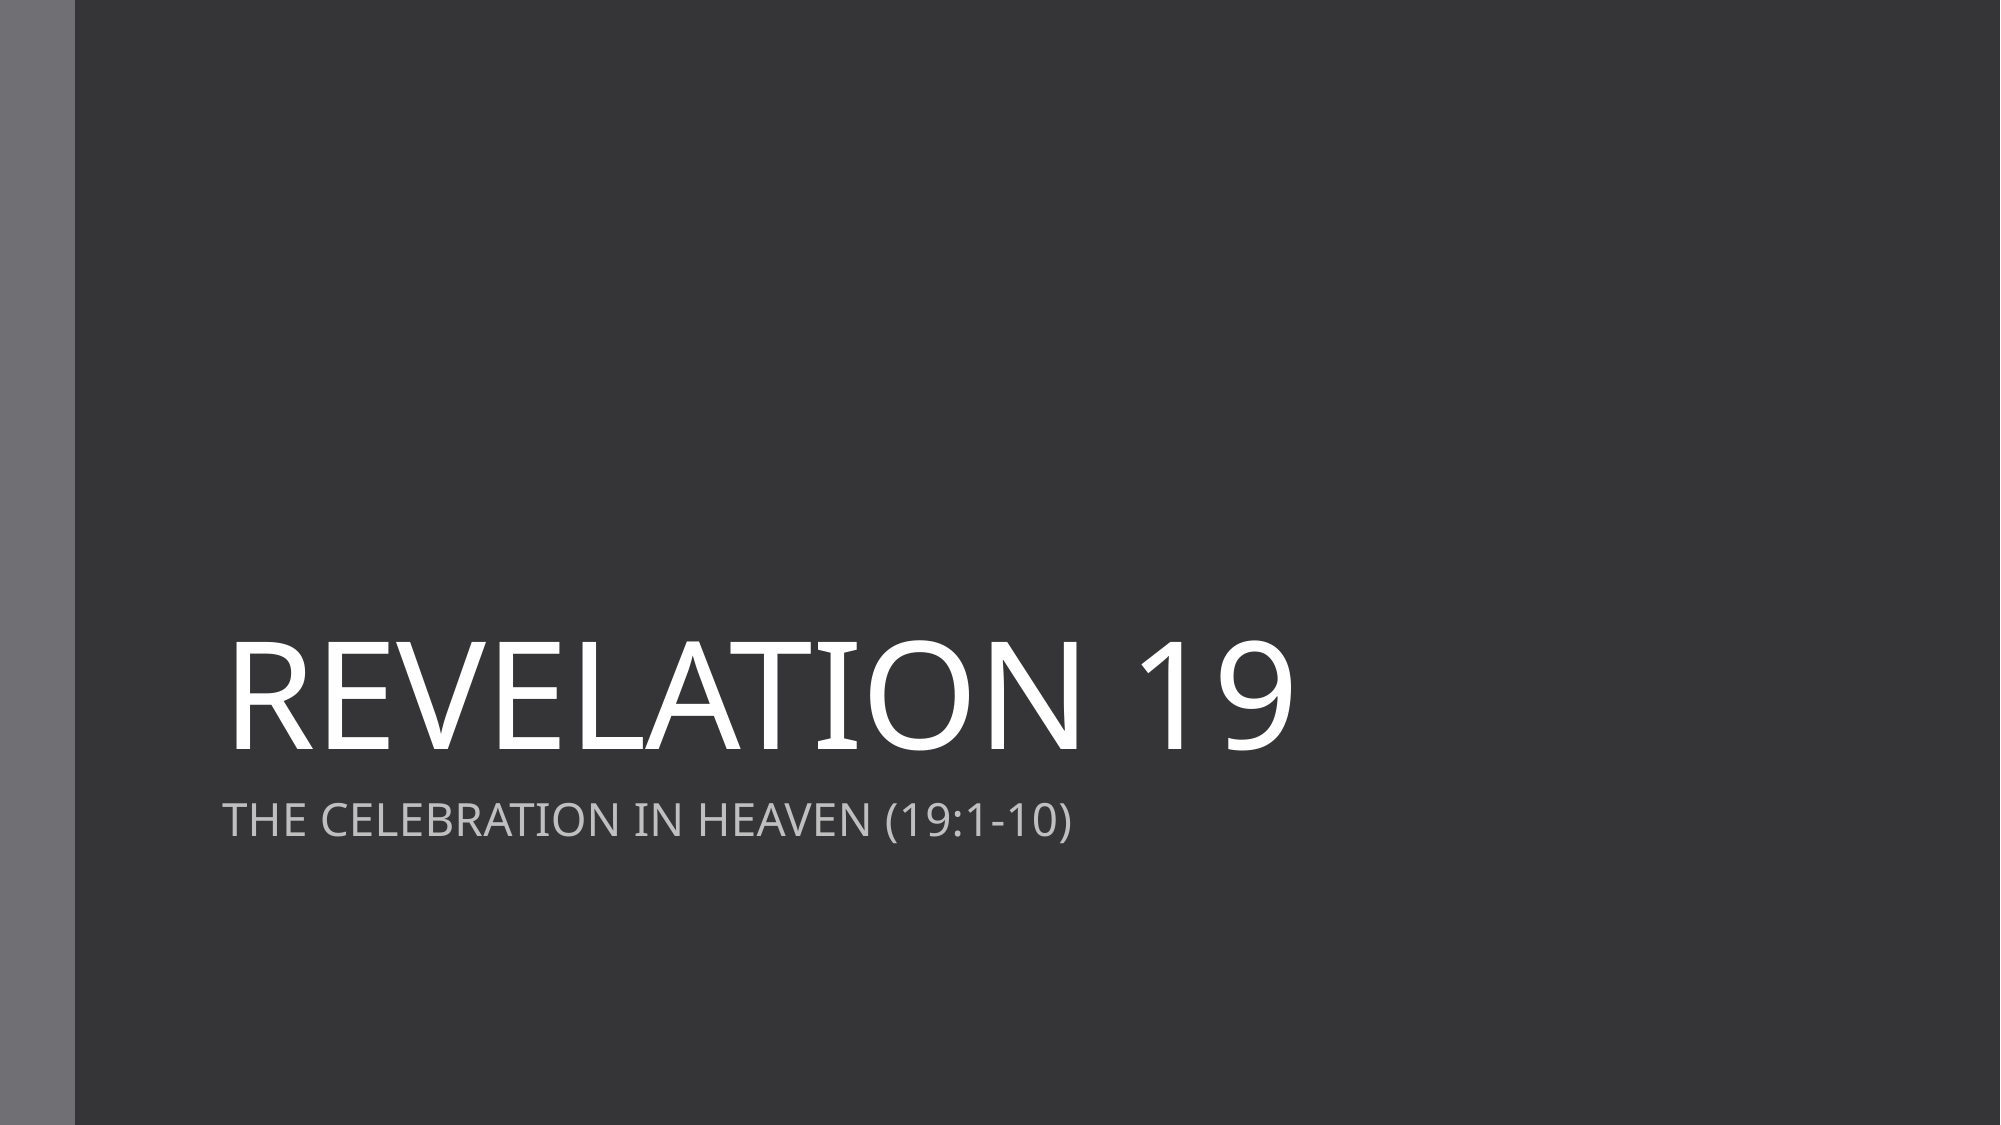

# REVELATION 19
THE CELEBRATION IN HEAVEN (19:1-10)